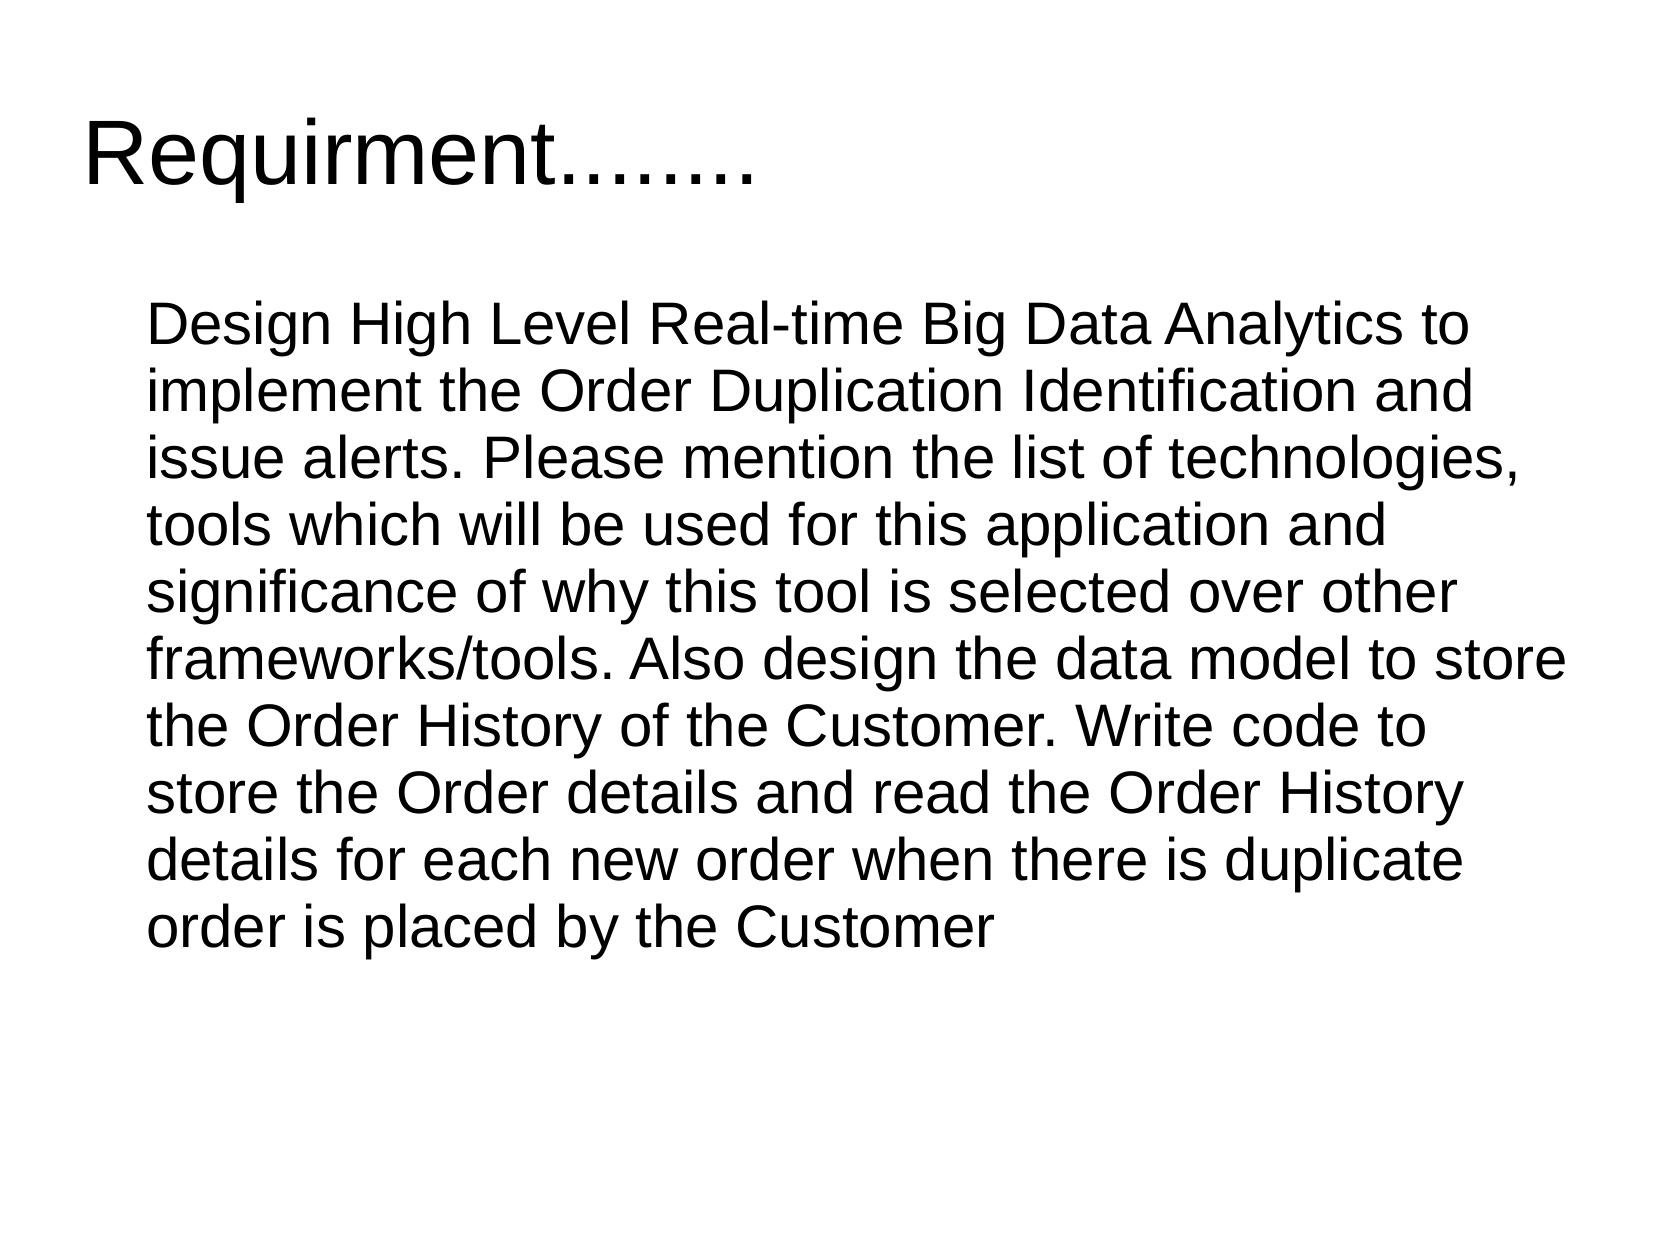

# Requirment........
Design High Level Real-time Big Data Analytics to implement the Order Duplication Identification and issue alerts. Please mention the list of technologies, tools which will be used for this application and significance of why this tool is selected over other frameworks/tools. Also design the data model to store the Order History of the Customer. Write code to store the Order details and read the Order History details for each new order when there is duplicate order is placed by the Customer